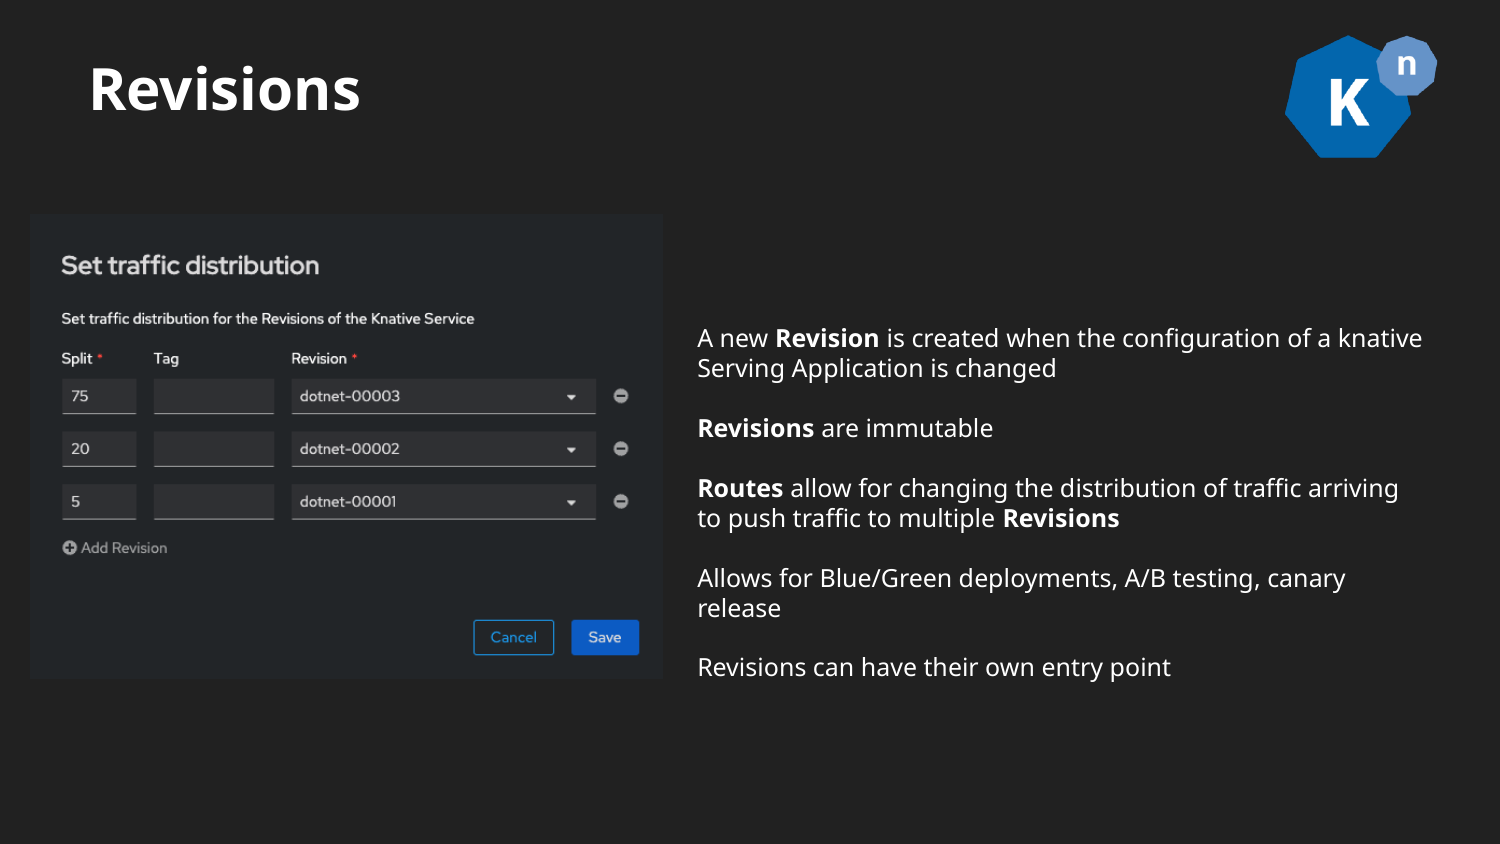

Revisions
A new Revision is created when the configuration of a knative Serving Application is changed
Revisions are immutable
Routes allow for changing the distribution of traffic arriving to push traffic to multiple Revisions
Allows for Blue/Green deployments, A/B testing, canary release
Revisions can have their own entry point